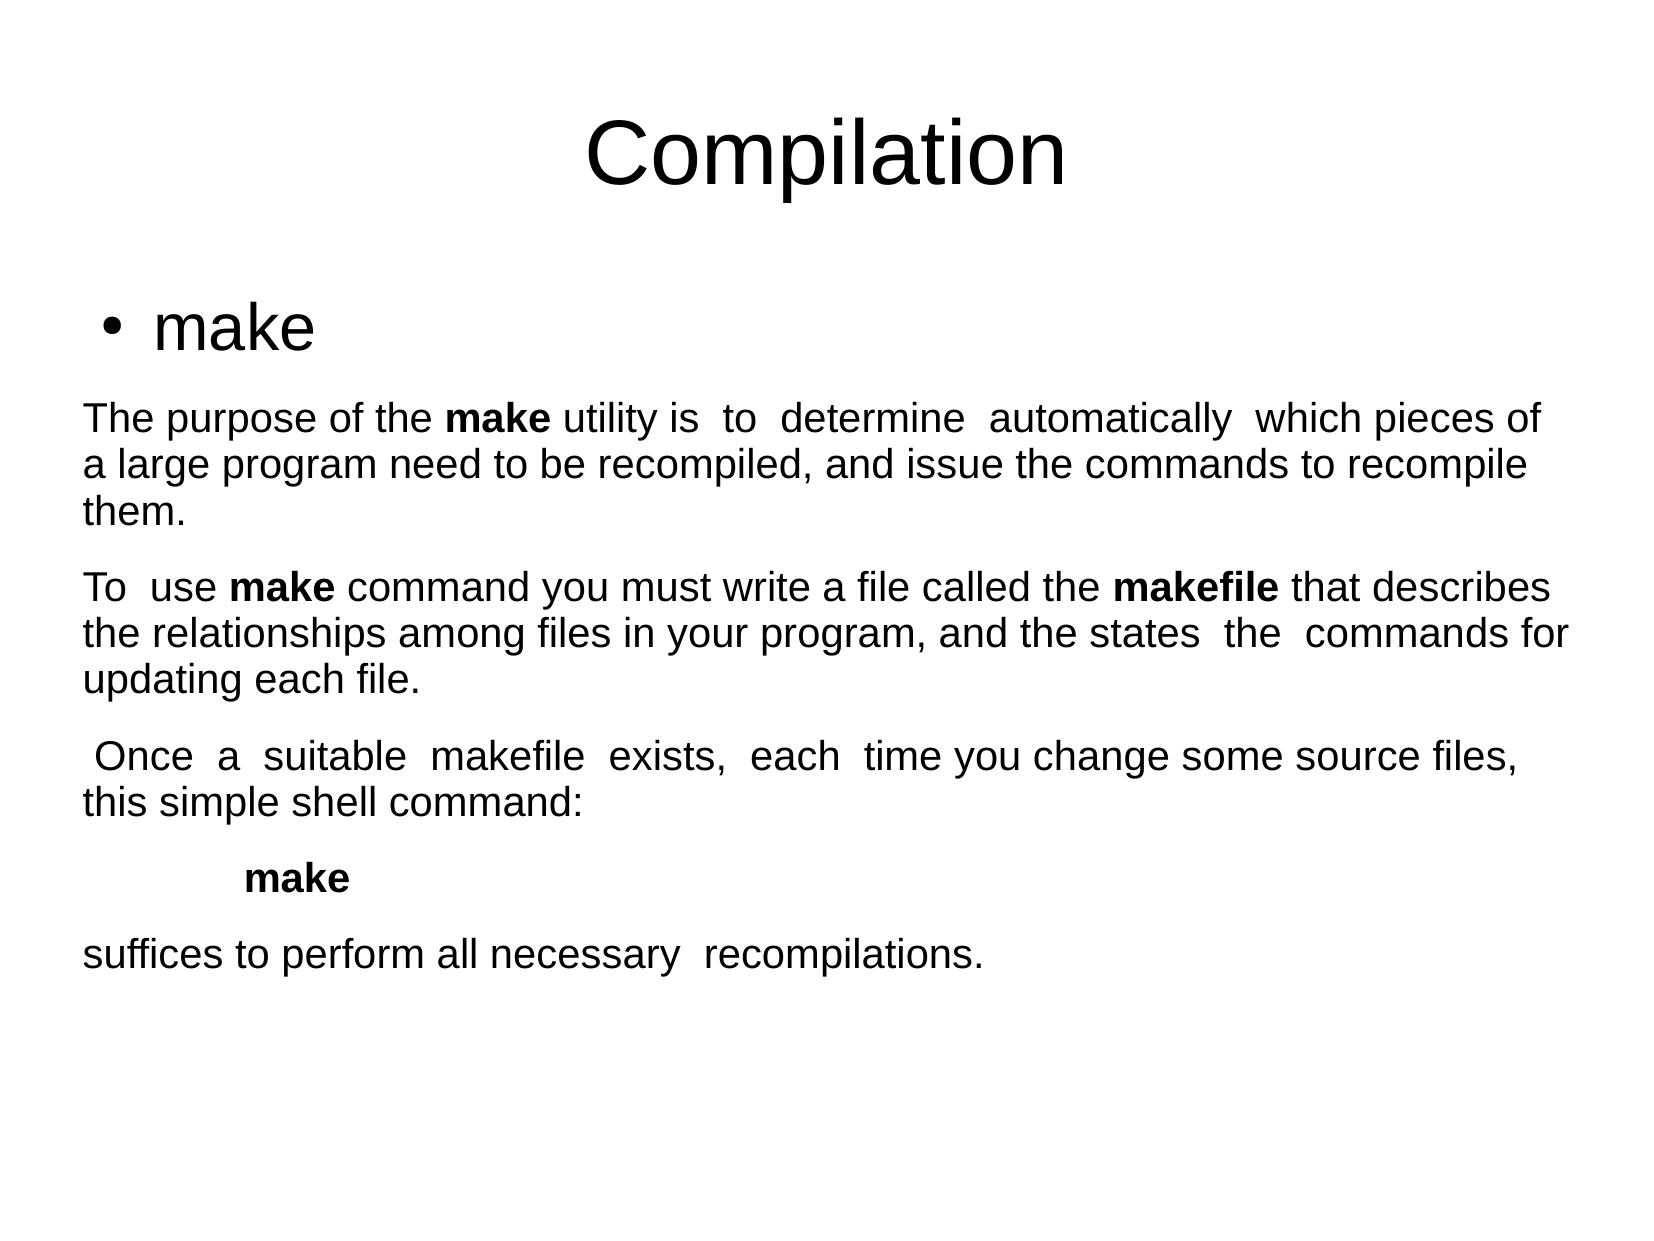

# Compilation
make
The purpose of the make utility is to determine automatically which pieces of a large program need to be recompiled, and issue the commands to recompile them.
To use make command you must write a file called the makefile that describes the relationships among files in your program, and the states the commands for updating each file.
 Once a suitable makefile exists, each time you change some source files, this simple shell command:
 make
suffices to perform all necessary recompilations.